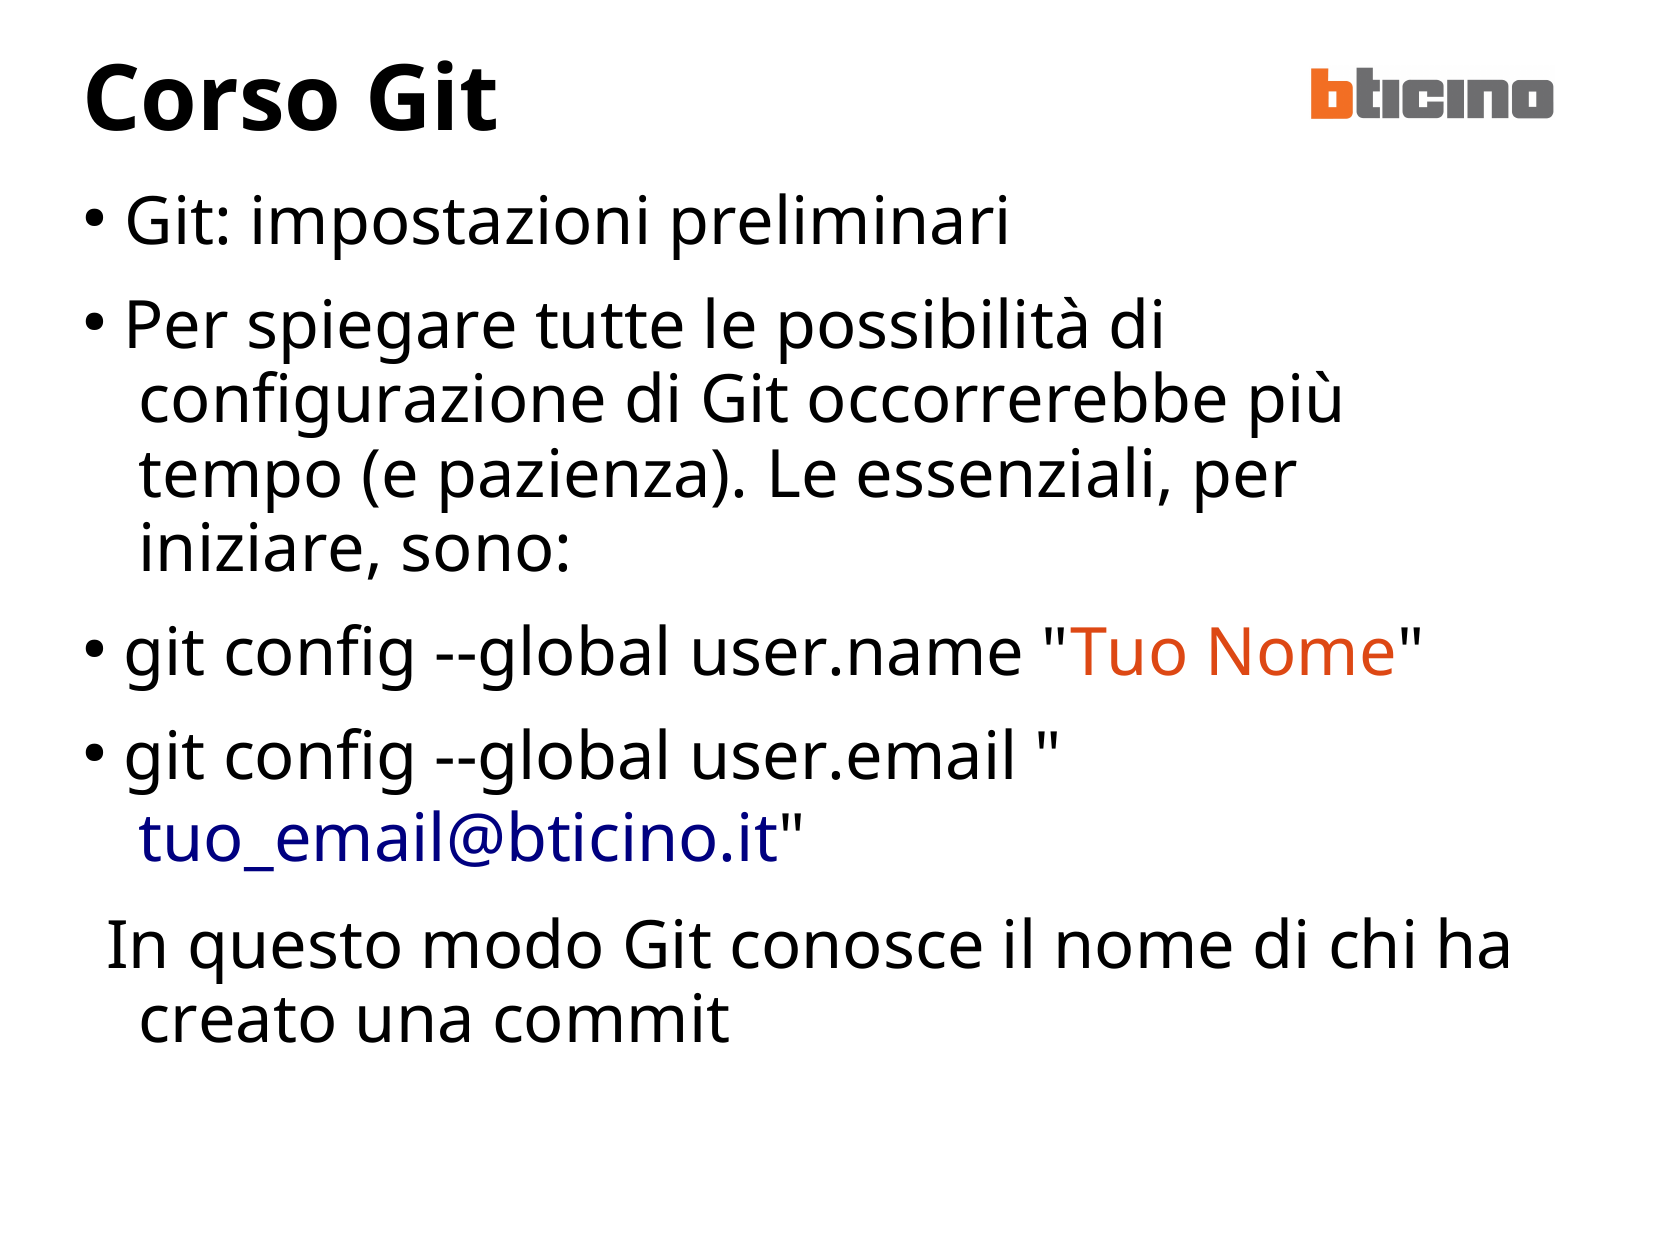

# Corso Git
 Git: impostazioni preliminari
 Per spiegare tutte le possibilità di configurazione di Git occorrerebbe più tempo (e pazienza). Le essenziali, per iniziare, sono:
 git config --global user.name "Tuo Nome"
 git config --global user.email "tuo_email@bticino.it"
In questo modo Git conosce il nome di chi ha creato una commit